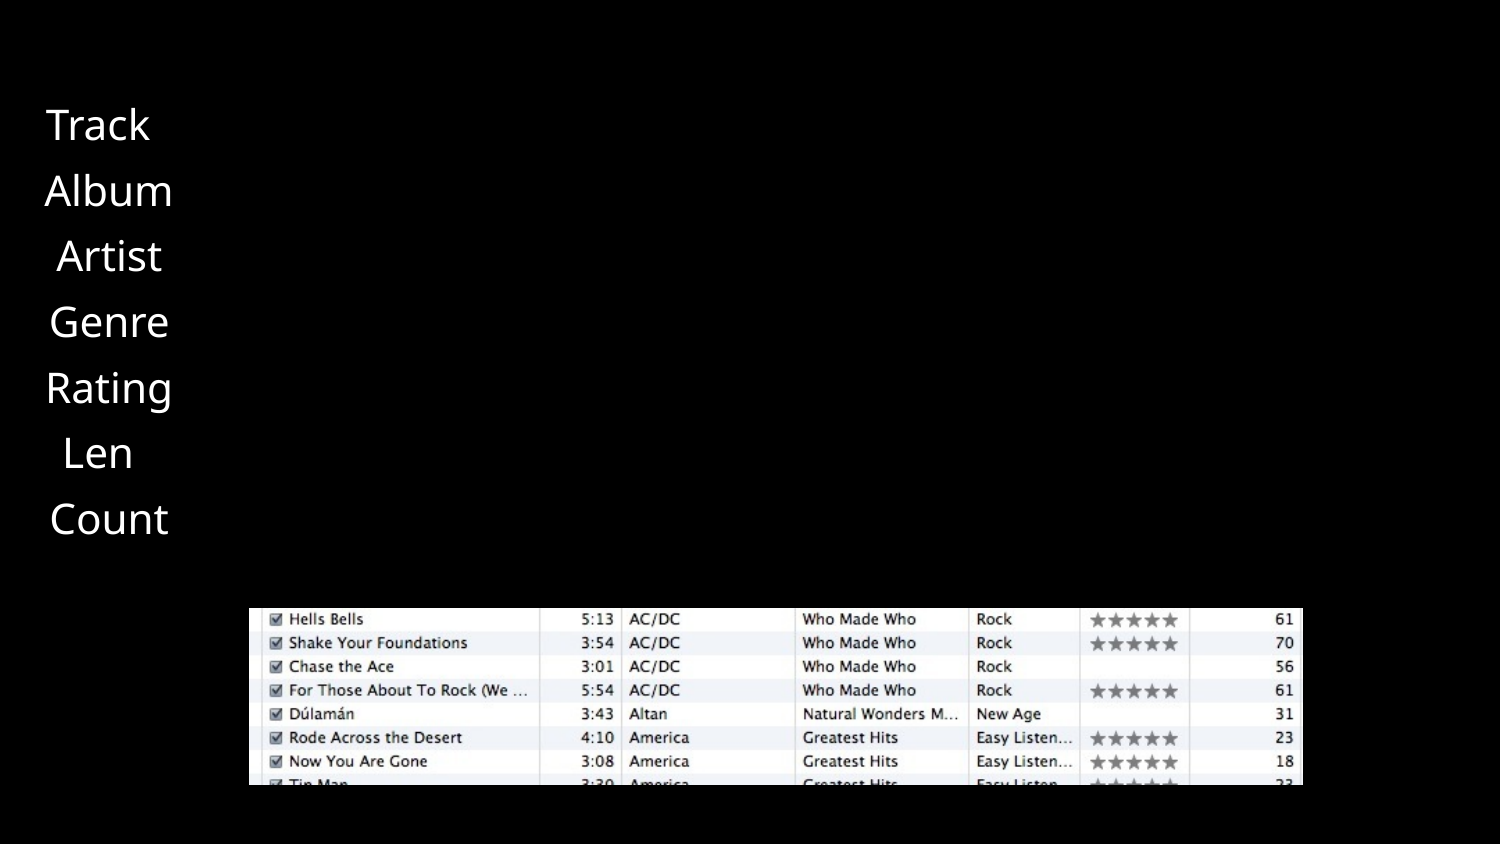

Track
Album
Artist
Genre
Rating
Len
Count